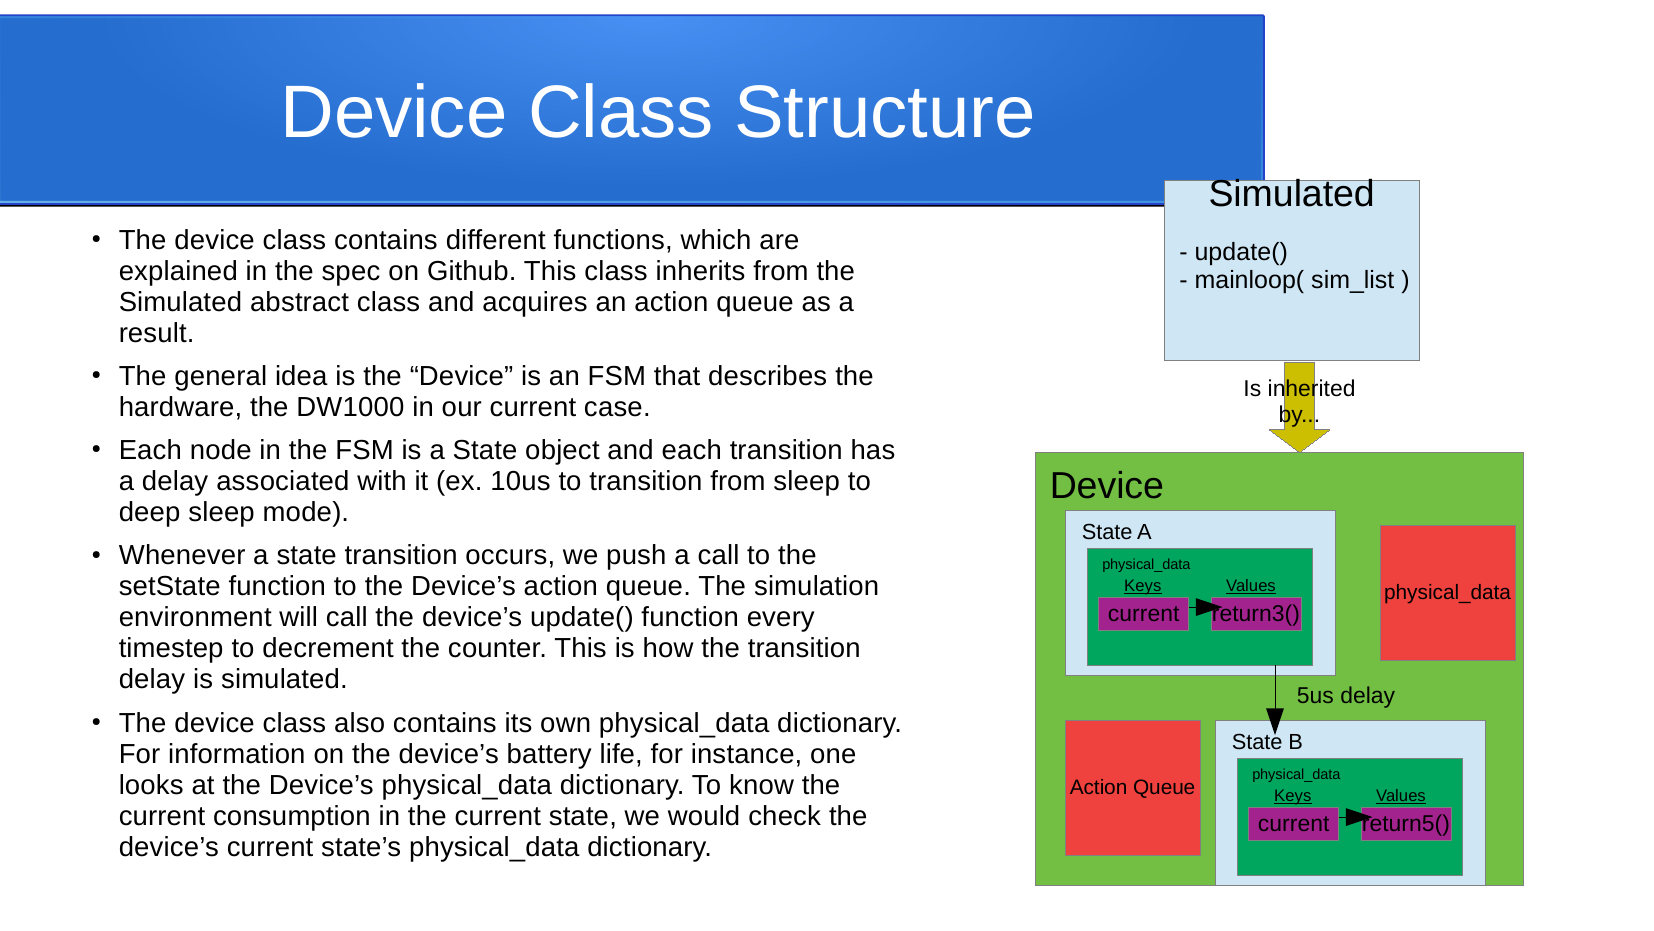

# Device Class Structure
Simulated
The device class contains different functions, which are explained in the spec on Github. This class inherits from the Simulated abstract class and acquires an action queue as a result.
The general idea is the “Device” is an FSM that describes the hardware, the DW1000 in our current case.
Each node in the FSM is a State object and each transition has a delay associated with it (ex. 10us to transition from sleep to deep sleep mode).
Whenever a state transition occurs, we push a call to the setState function to the Device’s action queue. The simulation environment will call the device’s update() function every timestep to decrement the counter. This is how the transition delay is simulated.
The device class also contains its own physical_data dictionary. For information on the device’s battery life, for instance, one looks at the Device’s physical_data dictionary. To know the current consumption in the current state, we would check the device’s current state’s physical_data dictionary.
- update()
- mainloop( sim_list )
Is inherited
by...
Device
State A
physical_data
physical_data
Keys
Values
current
return3()
5us delay
Action Queue
State B
physical_data
Keys
Values
current
return5()